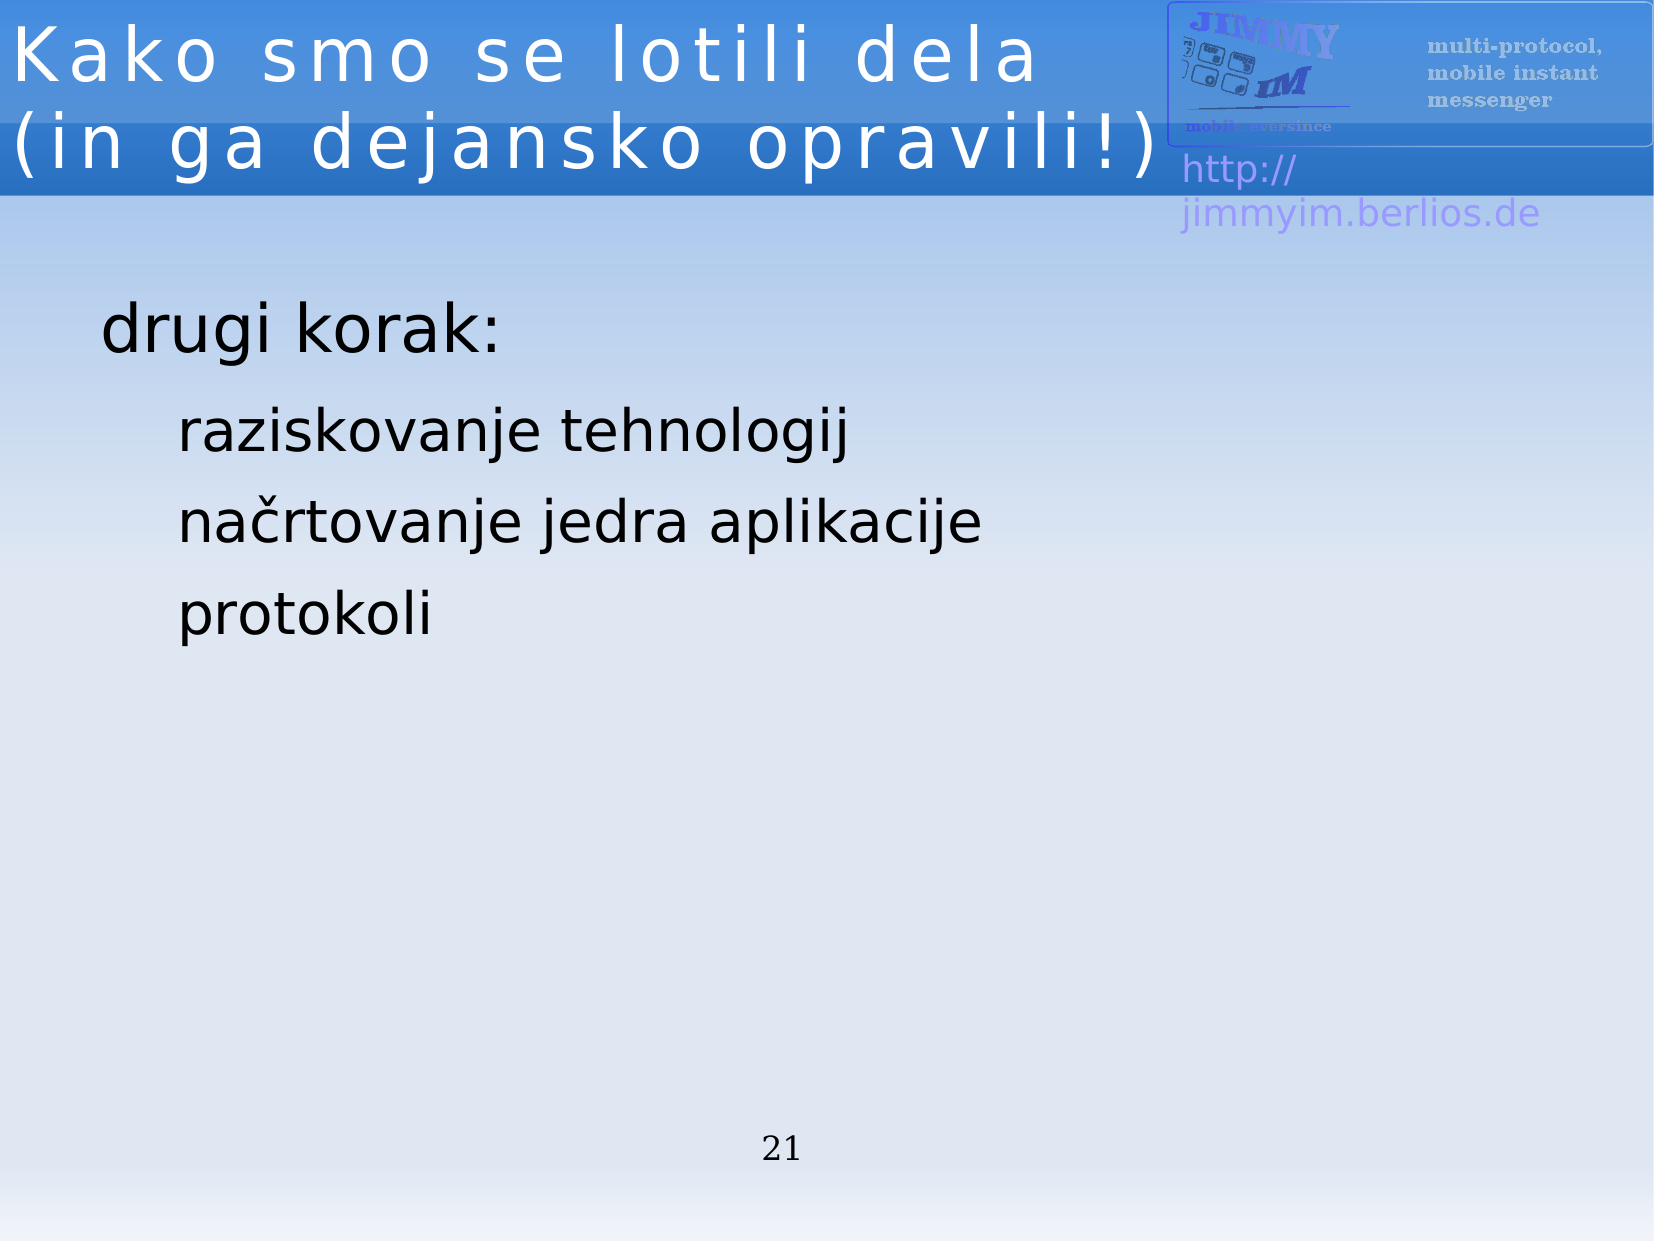

# Kako smo se lotili dela (in ga dejansko opravili!)
drugi korak:
raziskovanje tehnologij
načrtovanje jedra aplikacije
protokoli
21